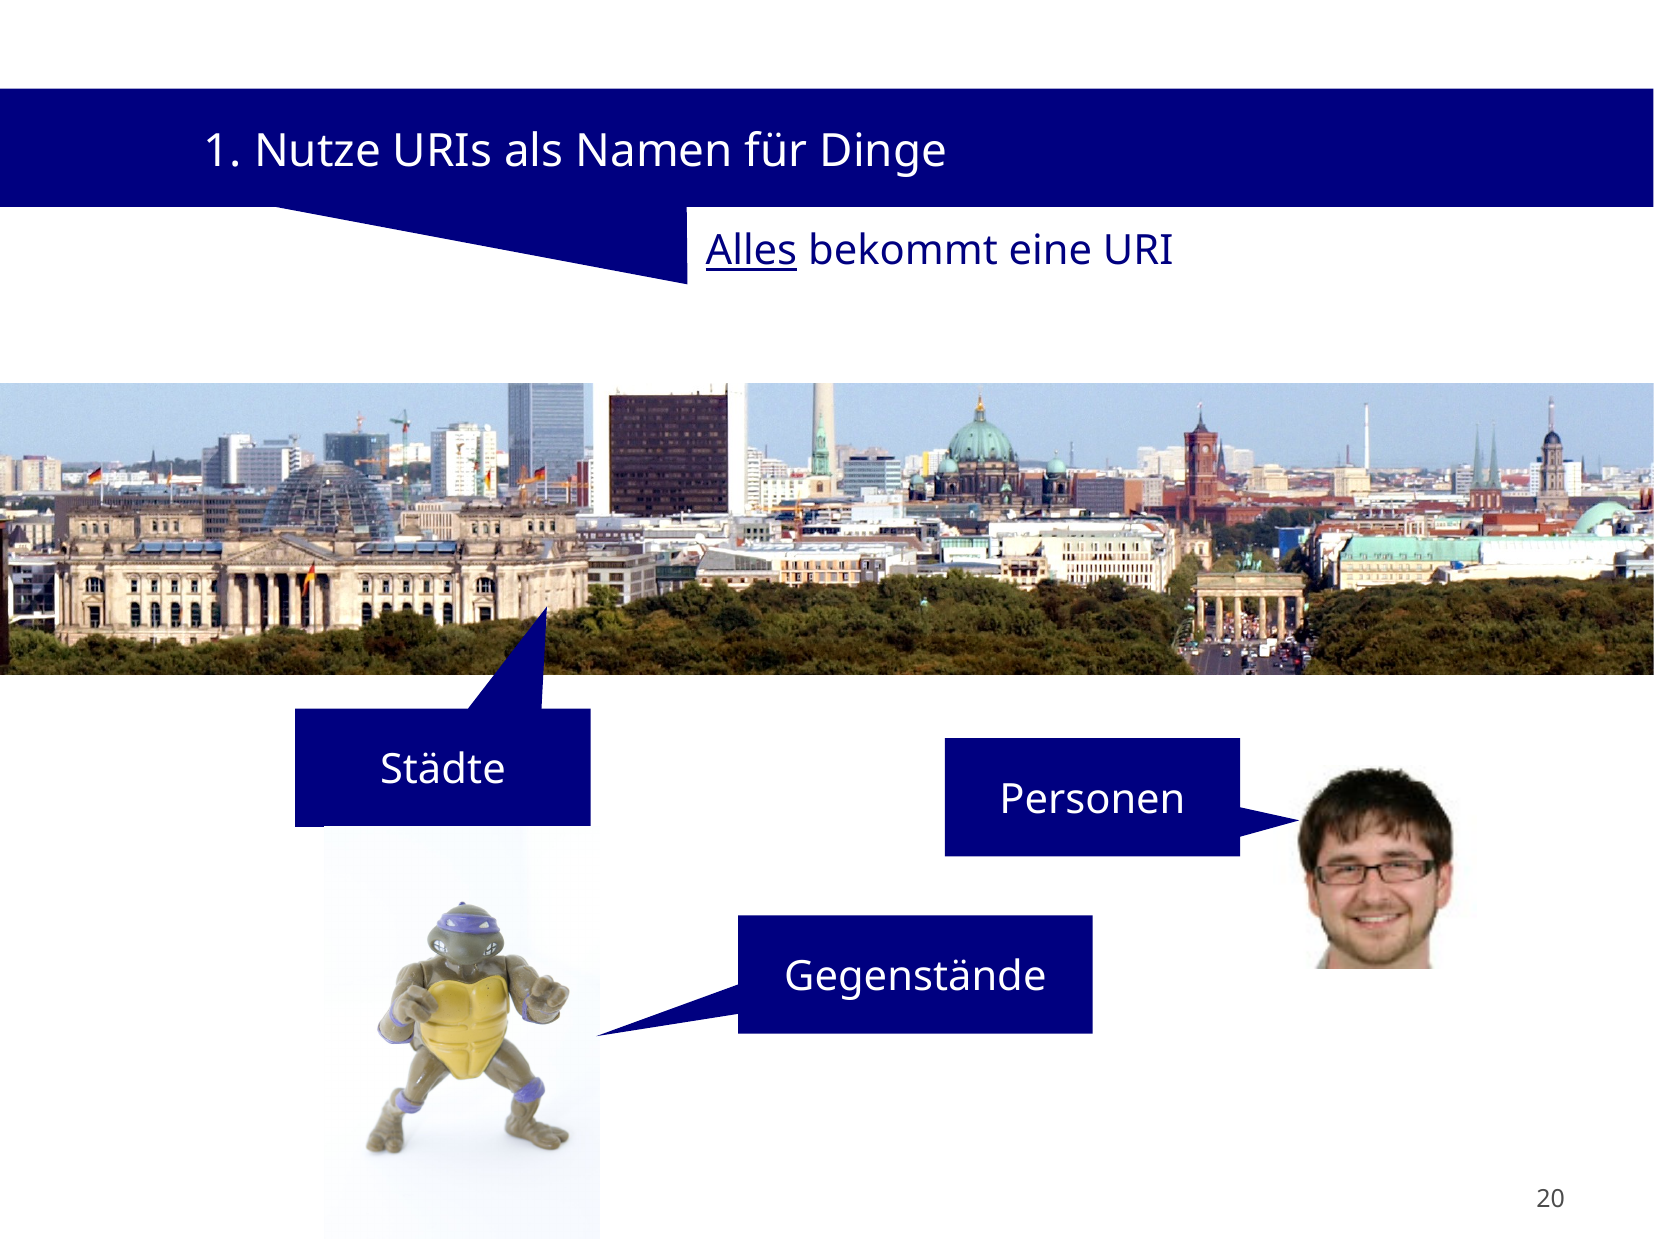

1. Nutze URIs als Namen für Dinge
Alles bekommt eine URI
Städte
Personen
Gegenstände